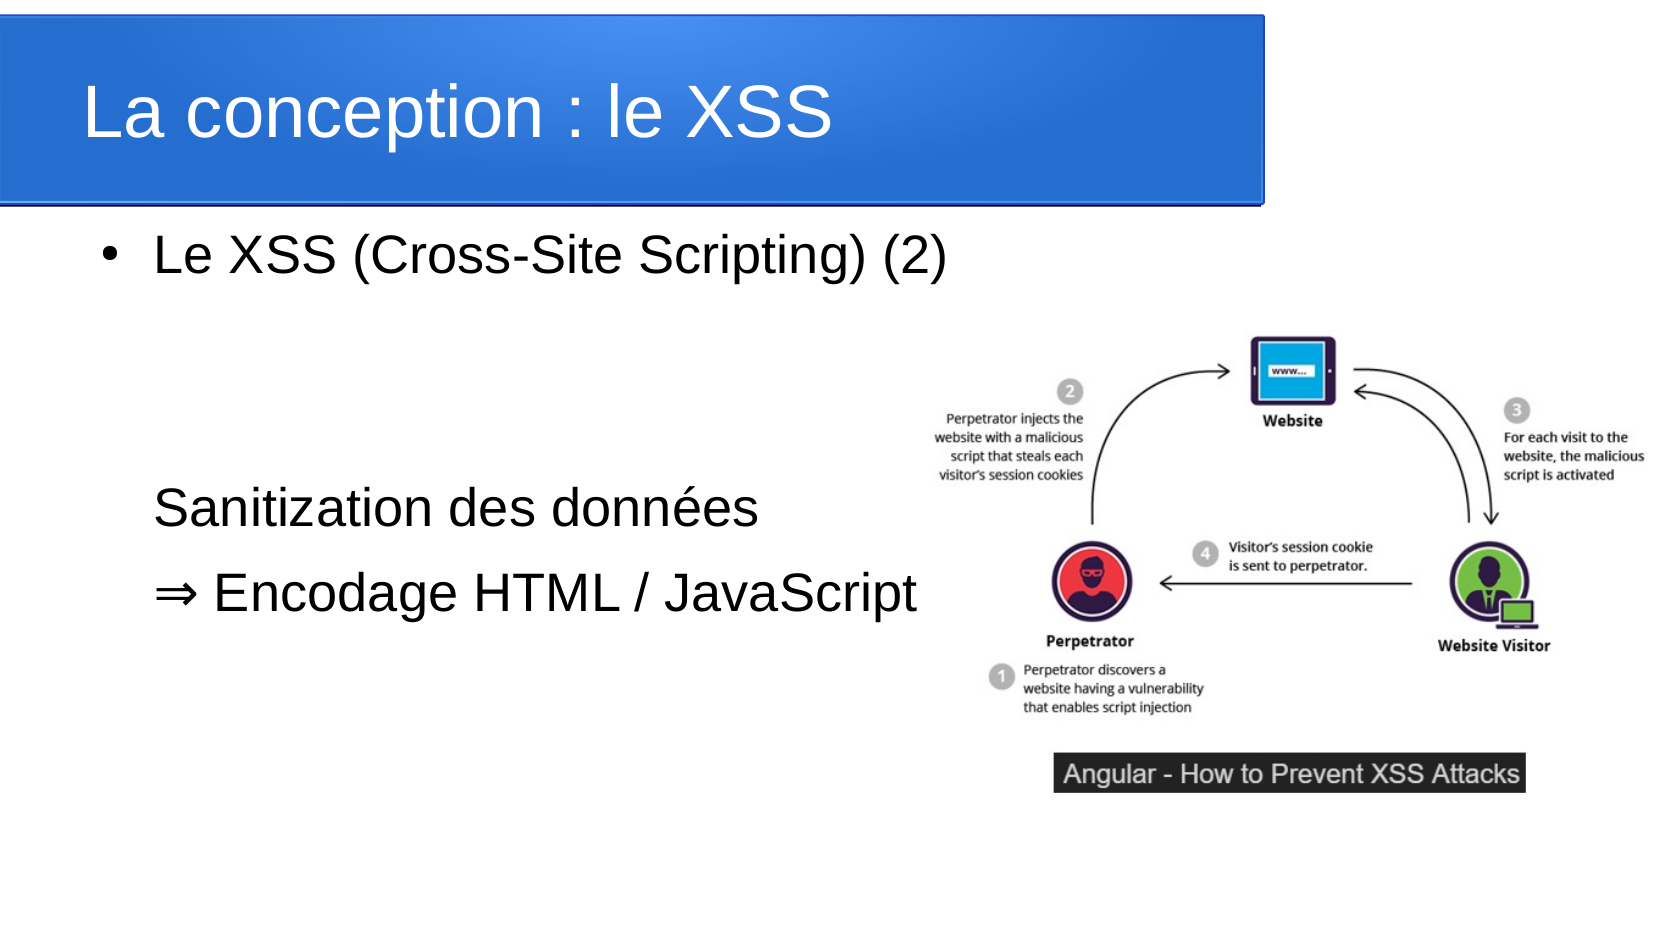

# La conception : le XSS
Le XSS (Cross-Site Scripting) (2)
Sanitization des données
⇒ Encodage HTML / JavaScript